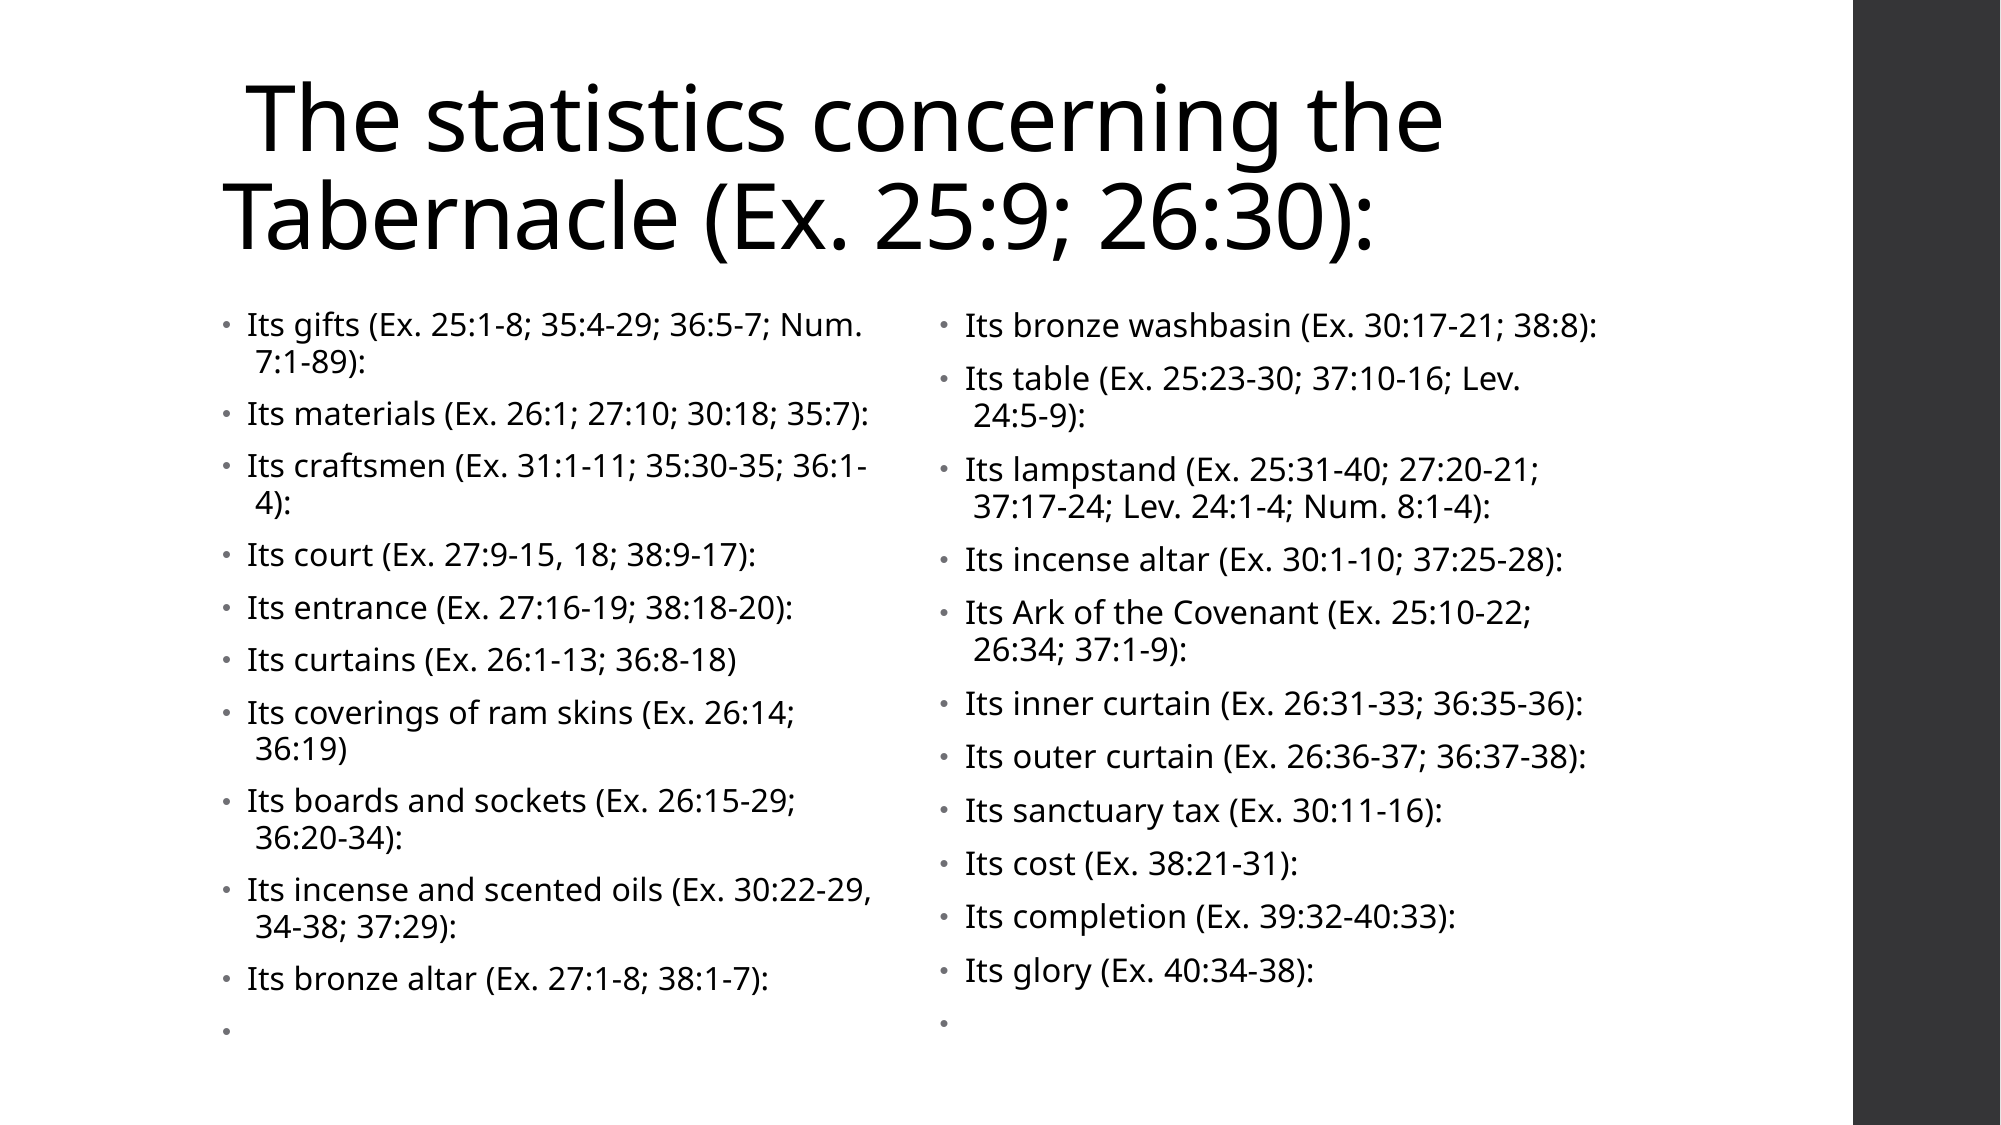

# The statistics concerning the Tabernacle (Ex. 25:9; 26:30):
 Its gifts (Ex. 25:1-8; 35:4-29; 36:5-7; Num. 7:1-89):
 Its materials (Ex. 26:1; 27:10; 30:18; 35:7):
 Its craftsmen (Ex. 31:1-11; 35:30-35; 36:1-4):
 Its court (Ex. 27:9-15, 18; 38:9-17):
 Its entrance (Ex. 27:16-19; 38:18-20):
 Its curtains (Ex. 26:1-13; 36:8-18)
 Its coverings of ram skins (Ex. 26:14; 36:19)
 Its boards and sockets (Ex. 26:15-29; 36:20-34):
 Its incense and scented oils (Ex. 30:22-29, 34-38; 37:29):
 Its bronze altar (Ex. 27:1-8; 38:1-7):
 Its bronze washbasin (Ex. 30:17-21; 38:8):
 Its table (Ex. 25:23-30; 37:10-16; Lev. 24:5-9):
 Its lampstand (Ex. 25:31-40; 27:20-21; 37:17-24; Lev. 24:1-4; Num. 8:1-4):
 Its incense altar (Ex. 30:1-10; 37:25-28):
 Its Ark of the Covenant (Ex. 25:10-22; 26:34; 37:1-9):
 Its inner curtain (Ex. 26:31-33; 36:35-36):
 Its outer curtain (Ex. 26:36-37; 36:37-38):
 Its sanctuary tax (Ex. 30:11-16):
 Its cost (Ex. 38:21-31):
 Its completion (Ex. 39:32-40:33):
 Its glory (Ex. 40:34-38):